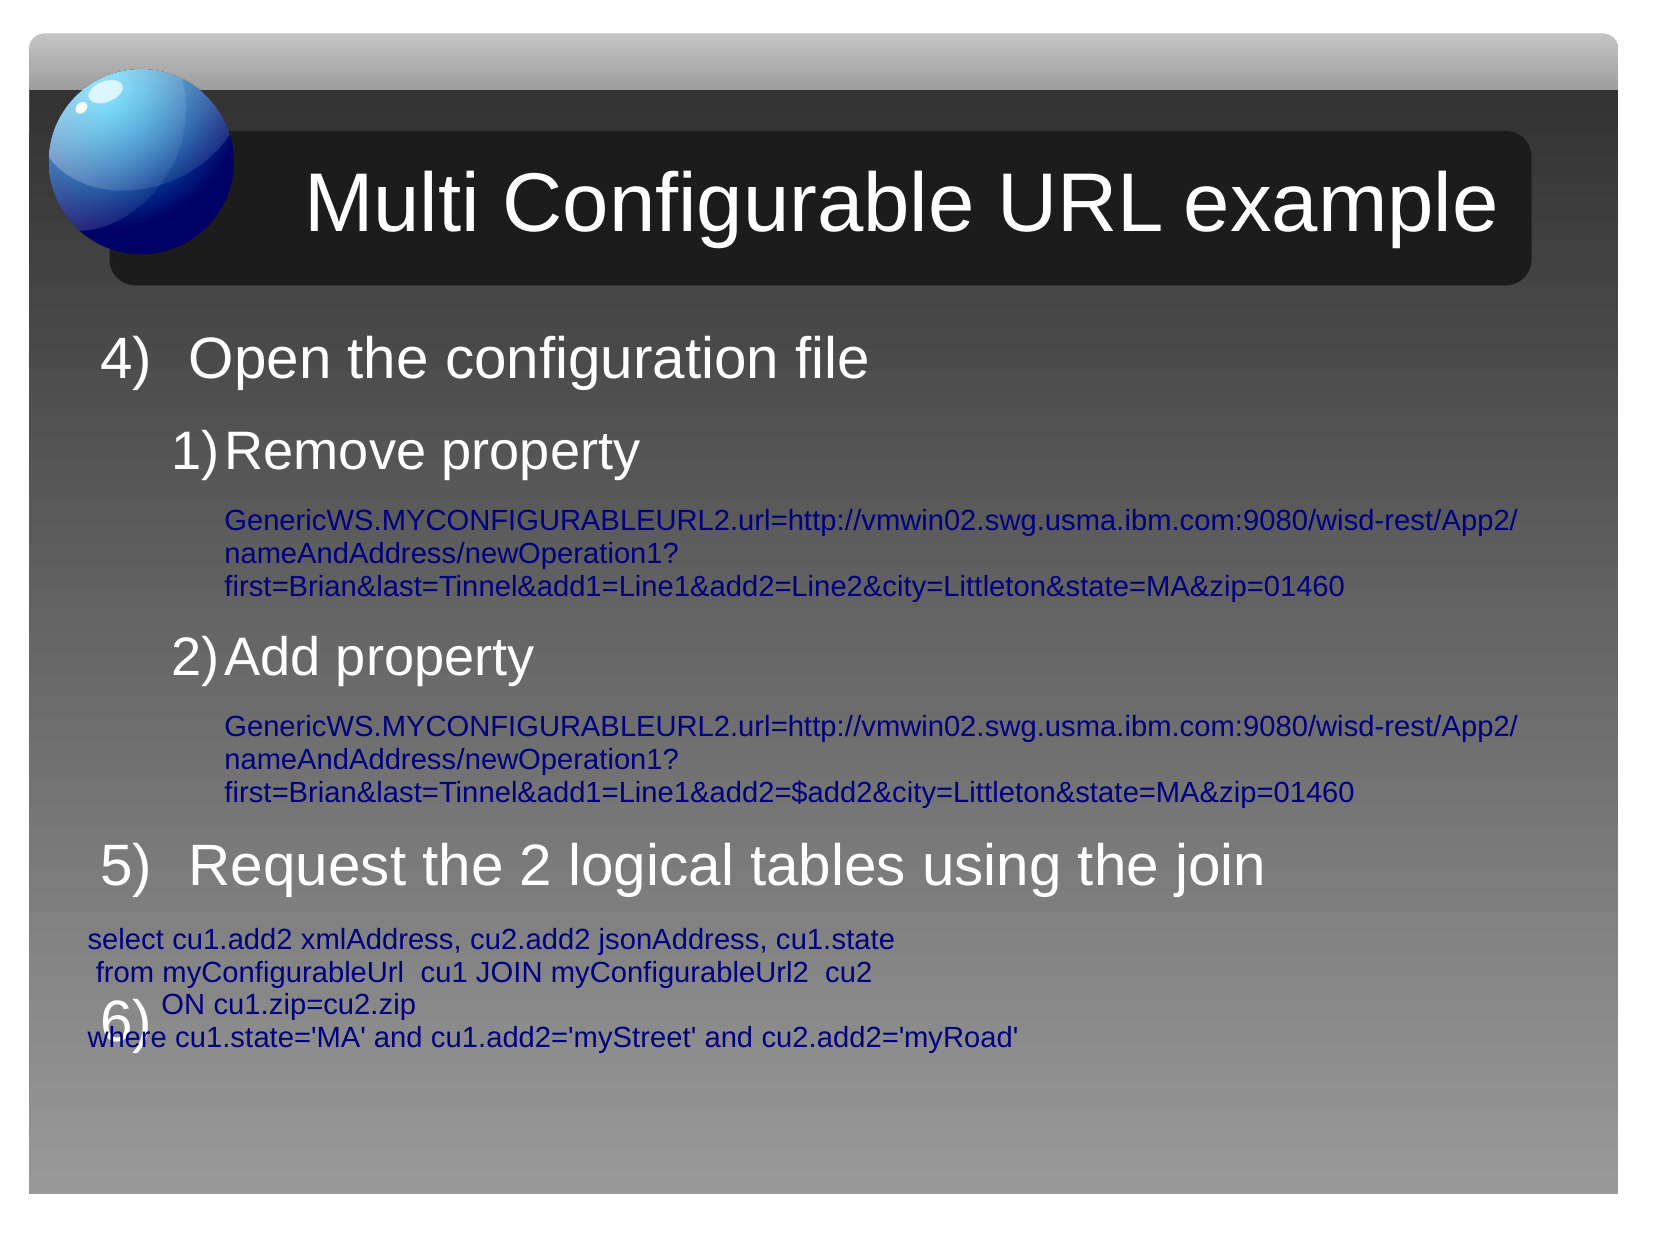

# Multi Configurable URL example
Open the configuration file
Remove property
GenericWS.MYCONFIGURABLEURL2.url=http://vmwin02.swg.usma.ibm.com:9080/wisd-rest/App2/nameAndAddress/newOperation1?first=Brian&last=Tinnel&add1=Line1&add2=Line2&city=Littleton&state=MA&zip=01460
Add property
GenericWS.MYCONFIGURABLEURL2.url=http://vmwin02.swg.usma.ibm.com:9080/wisd-rest/App2/nameAndAddress/newOperation1?first=Brian&last=Tinnel&add1=Line1&add2=$add2&city=Littleton&state=MA&zip=01460
Request the 2 logical tables using the join
select cu1.add2 xmlAddress, cu2.add2 jsonAddress, cu1.state
 from myConfigurableUrl cu1 JOIN myConfigurableUrl2 cu2
	ON cu1.zip=cu2.zip
where cu1.state='MA' and cu1.add2='myStreet' and cu2.add2='myRoad'